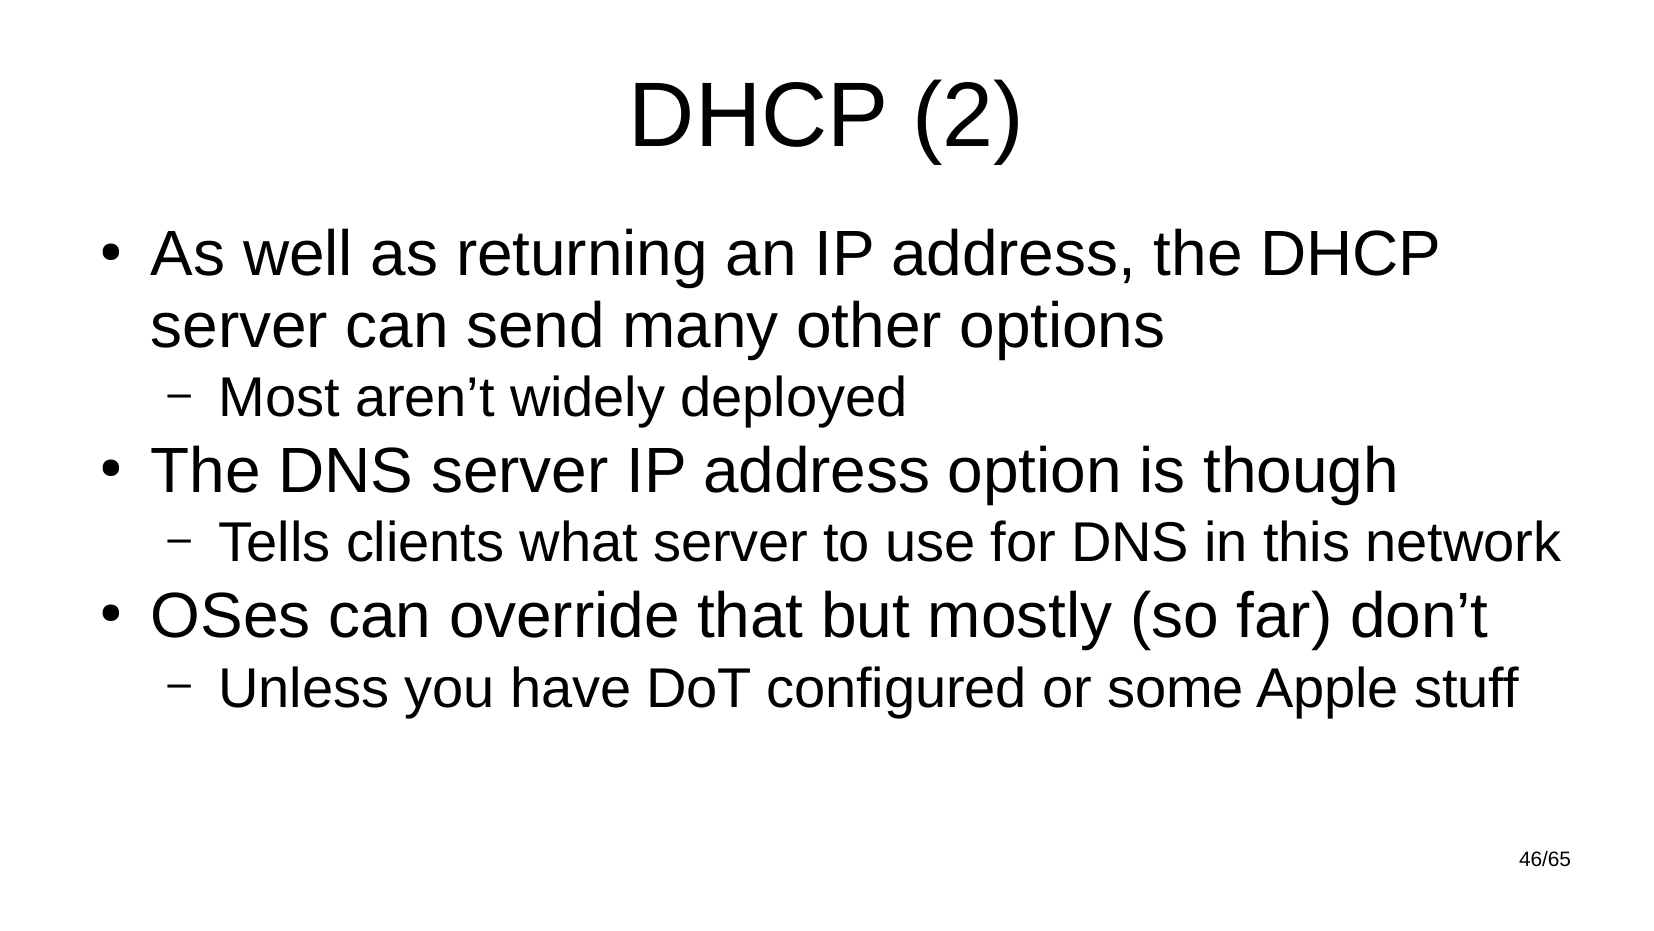

# DHCP (2)
As well as returning an IP address, the DHCP server can send many other options
Most aren’t widely deployed
The DNS server IP address option is though
Tells clients what server to use for DNS in this network
OSes can override that but mostly (so far) don’t
Unless you have DoT configured or some Apple stuff
46